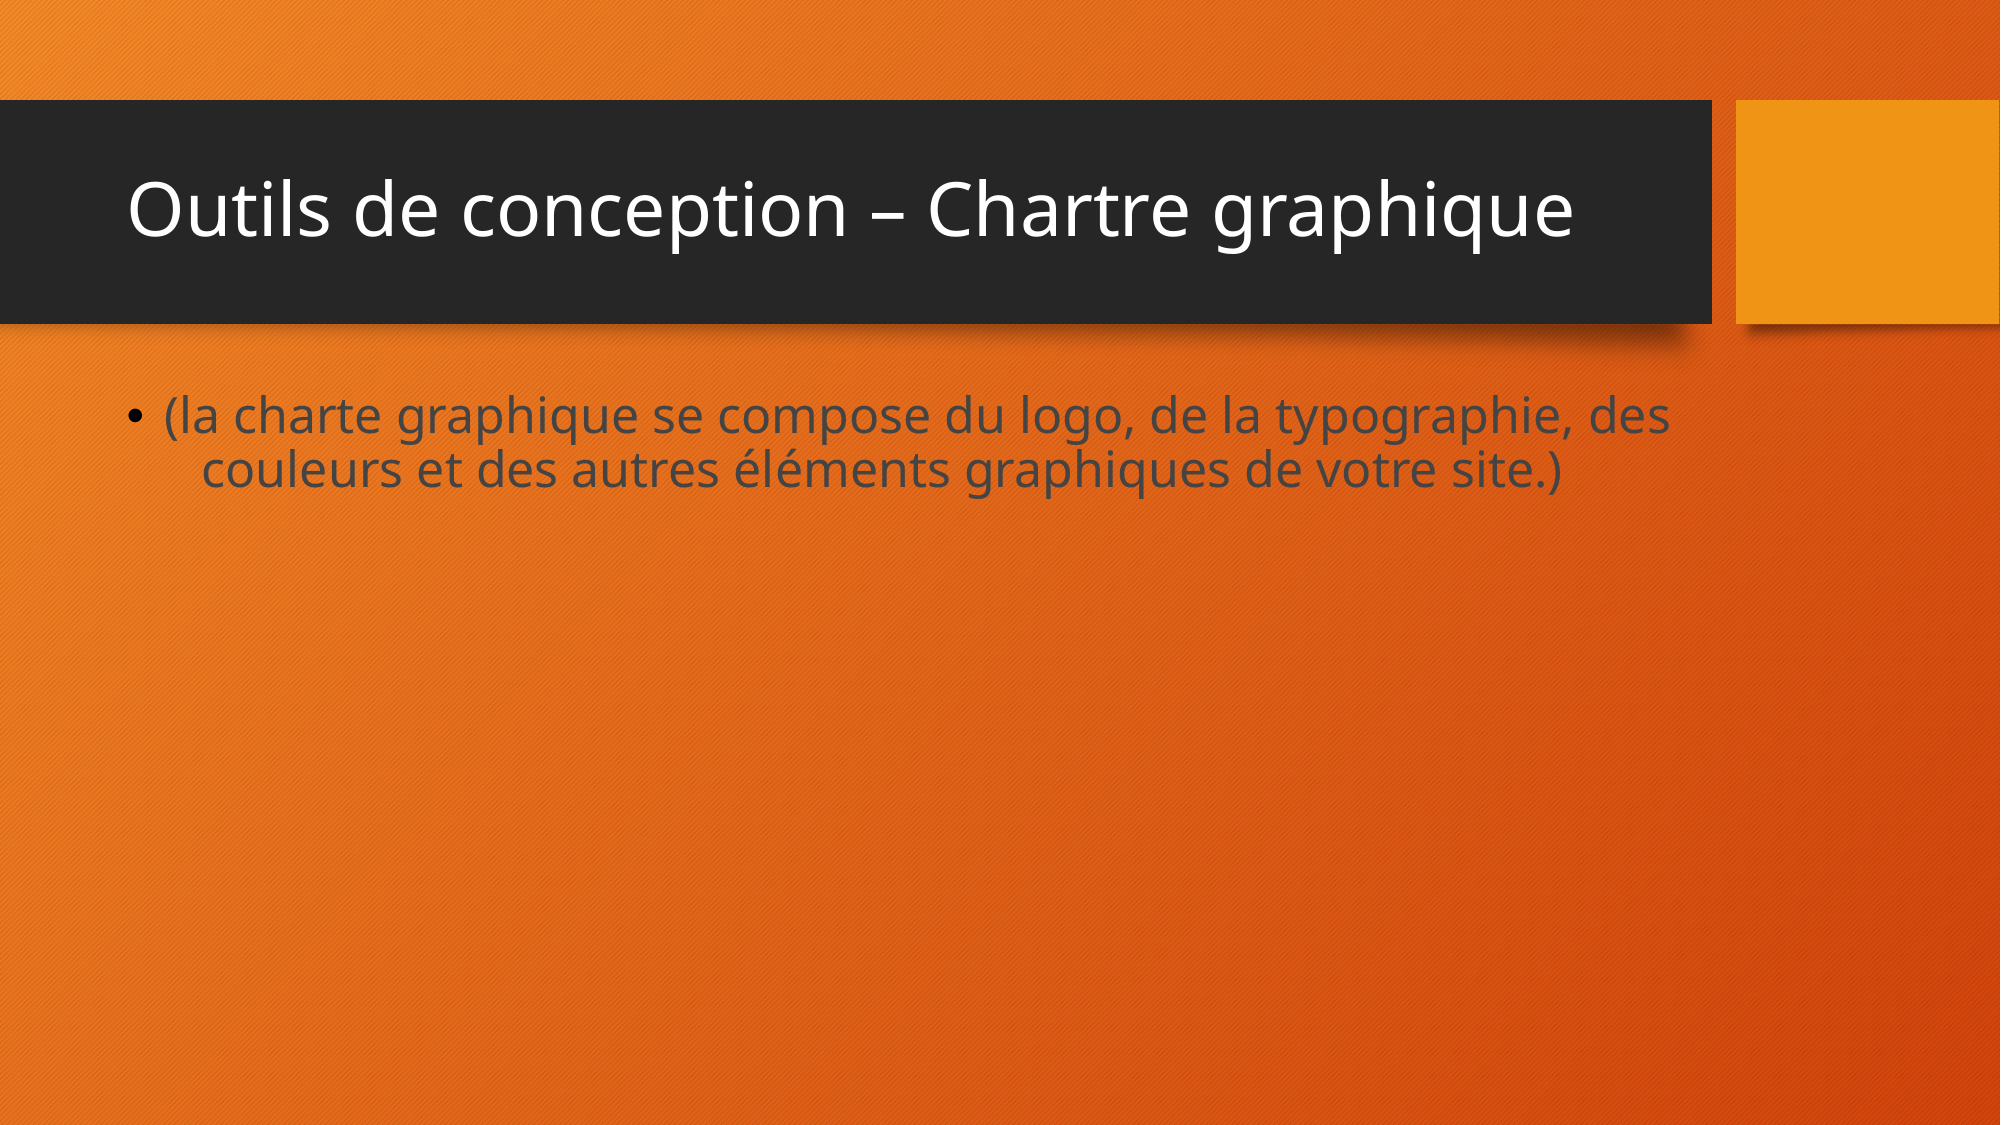

# Outils de conception – Chartre graphique
(la charte graphique se compose du logo, de la typographie, des couleurs et des autres éléments graphiques de votre site.)